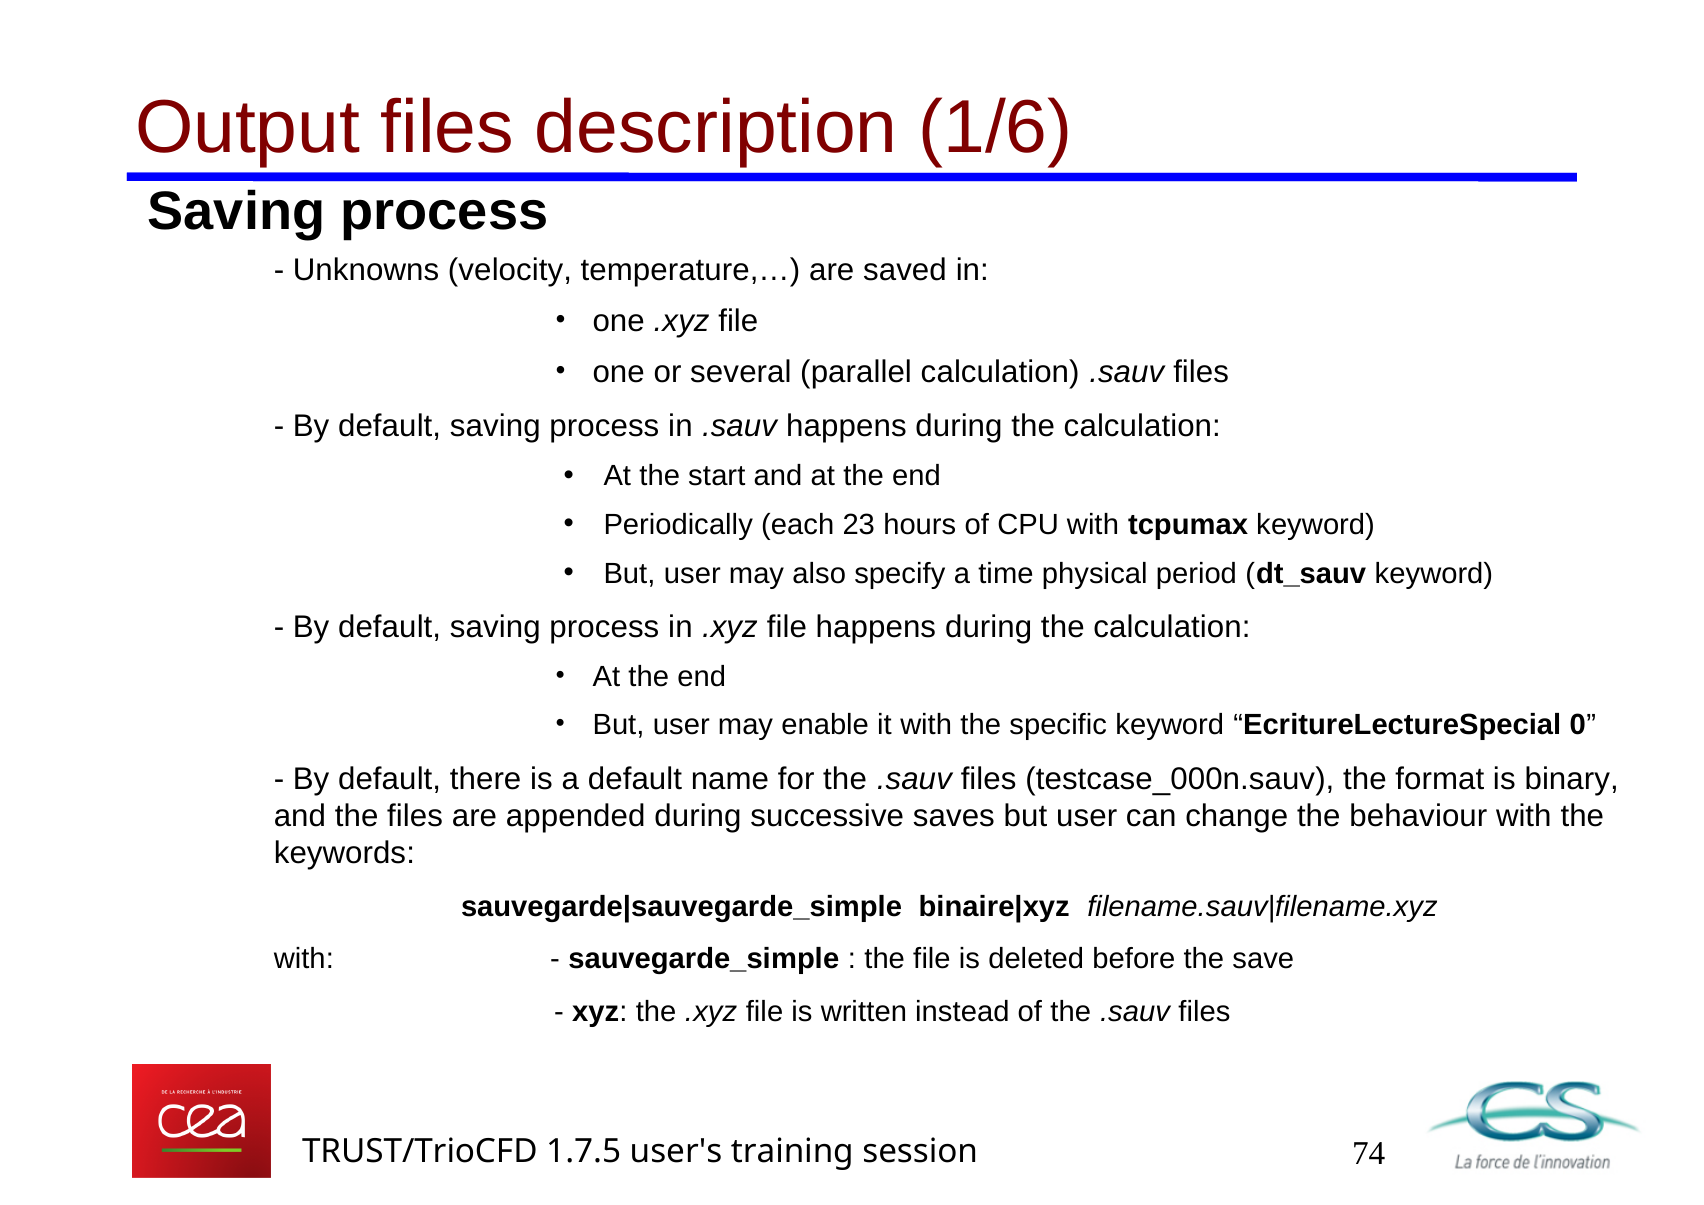

# Output files description (1/6)
Saving process
- Unknowns (velocity, temperature,…) are saved in:
one .xyz file
one or several (parallel calculation) .sauv files
- By default, saving process in .sauv happens during the calculation:
At the start and at the end
Periodically (each 23 hours of CPU with tcpumax keyword)
But, user may also specify a time physical period (dt_sauv keyword)
- By default, saving process in .xyz file happens during the calculation:
At the end
But, user may enable it with the specific keyword “EcritureLectureSpecial 0”
- By default, there is a default name for the .sauv files (testcase_000n.sauv), the format is binary, and the files are appended during successive saves but user can change the behaviour with the keywords:
sauvegarde|sauvegarde_simple binaire|xyz filename.sauv|filename.xyz
with:			 - sauvegarde_simple : the file is deleted before the save
 - xyz: the .xyz file is written instead of the .sauv files
TRUST/TrioCFD 1.7.5 user's training session
74